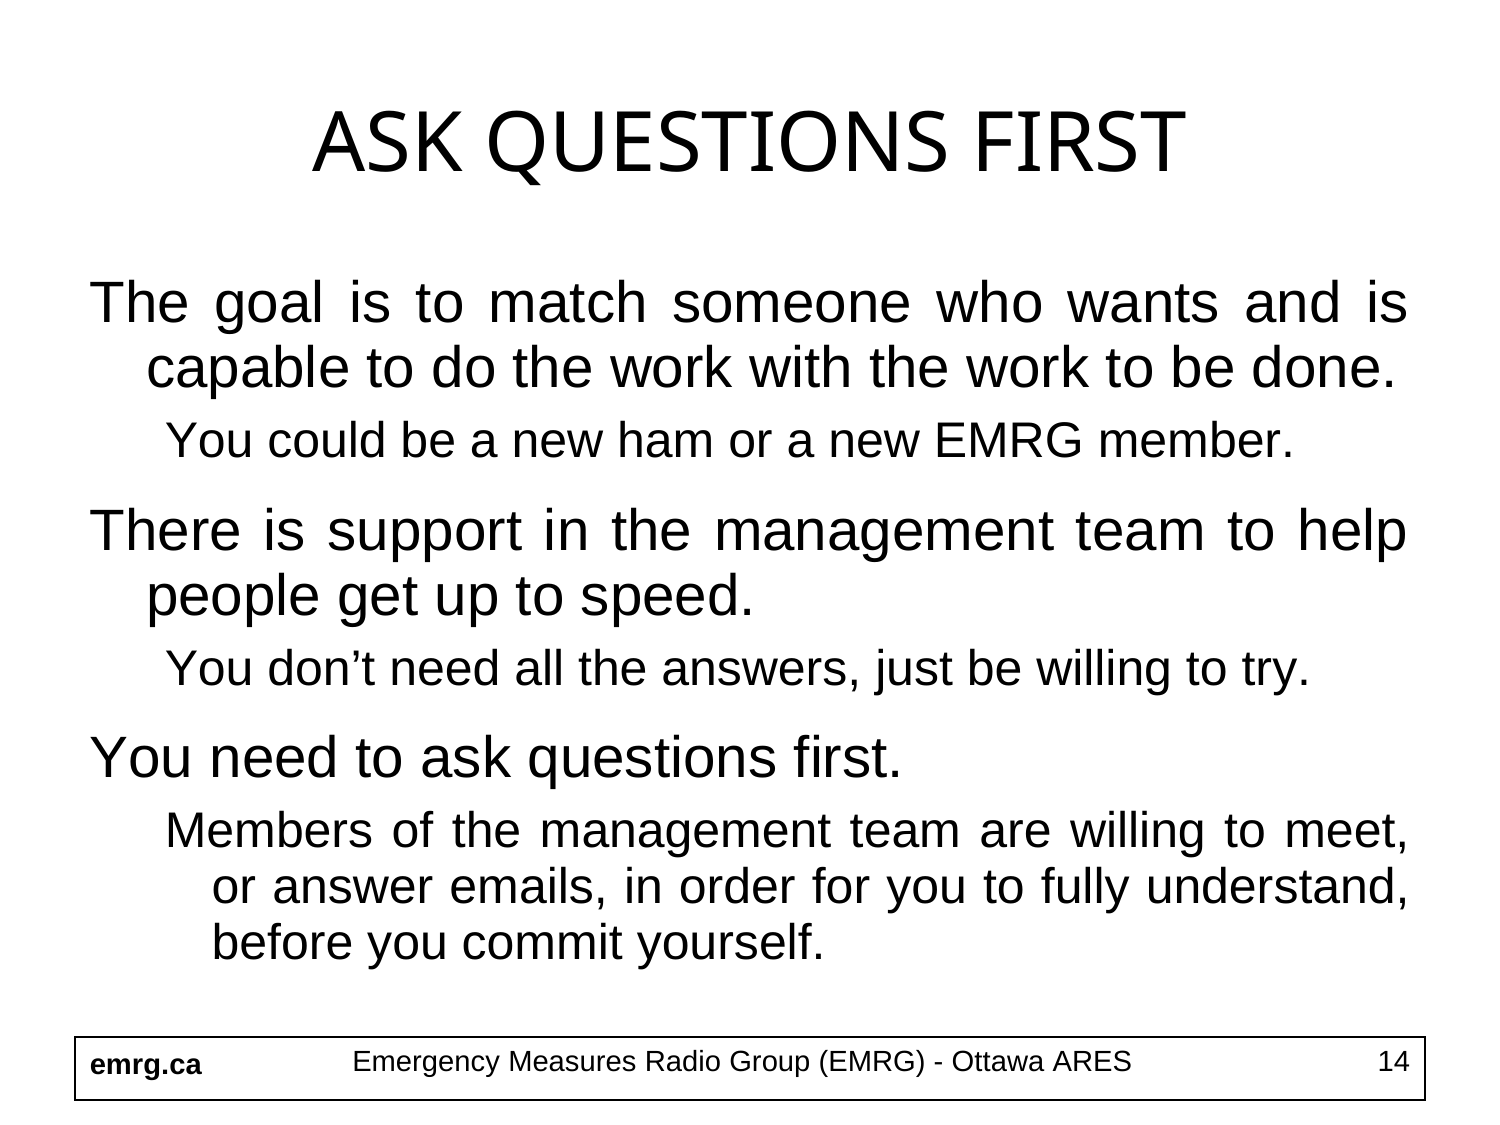

# ASK QUESTIONS FIRST
The goal is to match someone who wants and is capable to do the work with the work to be done.
You could be a new ham or a new EMRG member.
There is support in the management team to help people get up to speed.
You don’t need all the answers, just be willing to try.
You need to ask questions first.
Members of the management team are willing to meet, or answer emails, in order for you to fully understand, before you commit yourself.
Emergency Measures Radio Group (EMRG) - Ottawa ARES
14